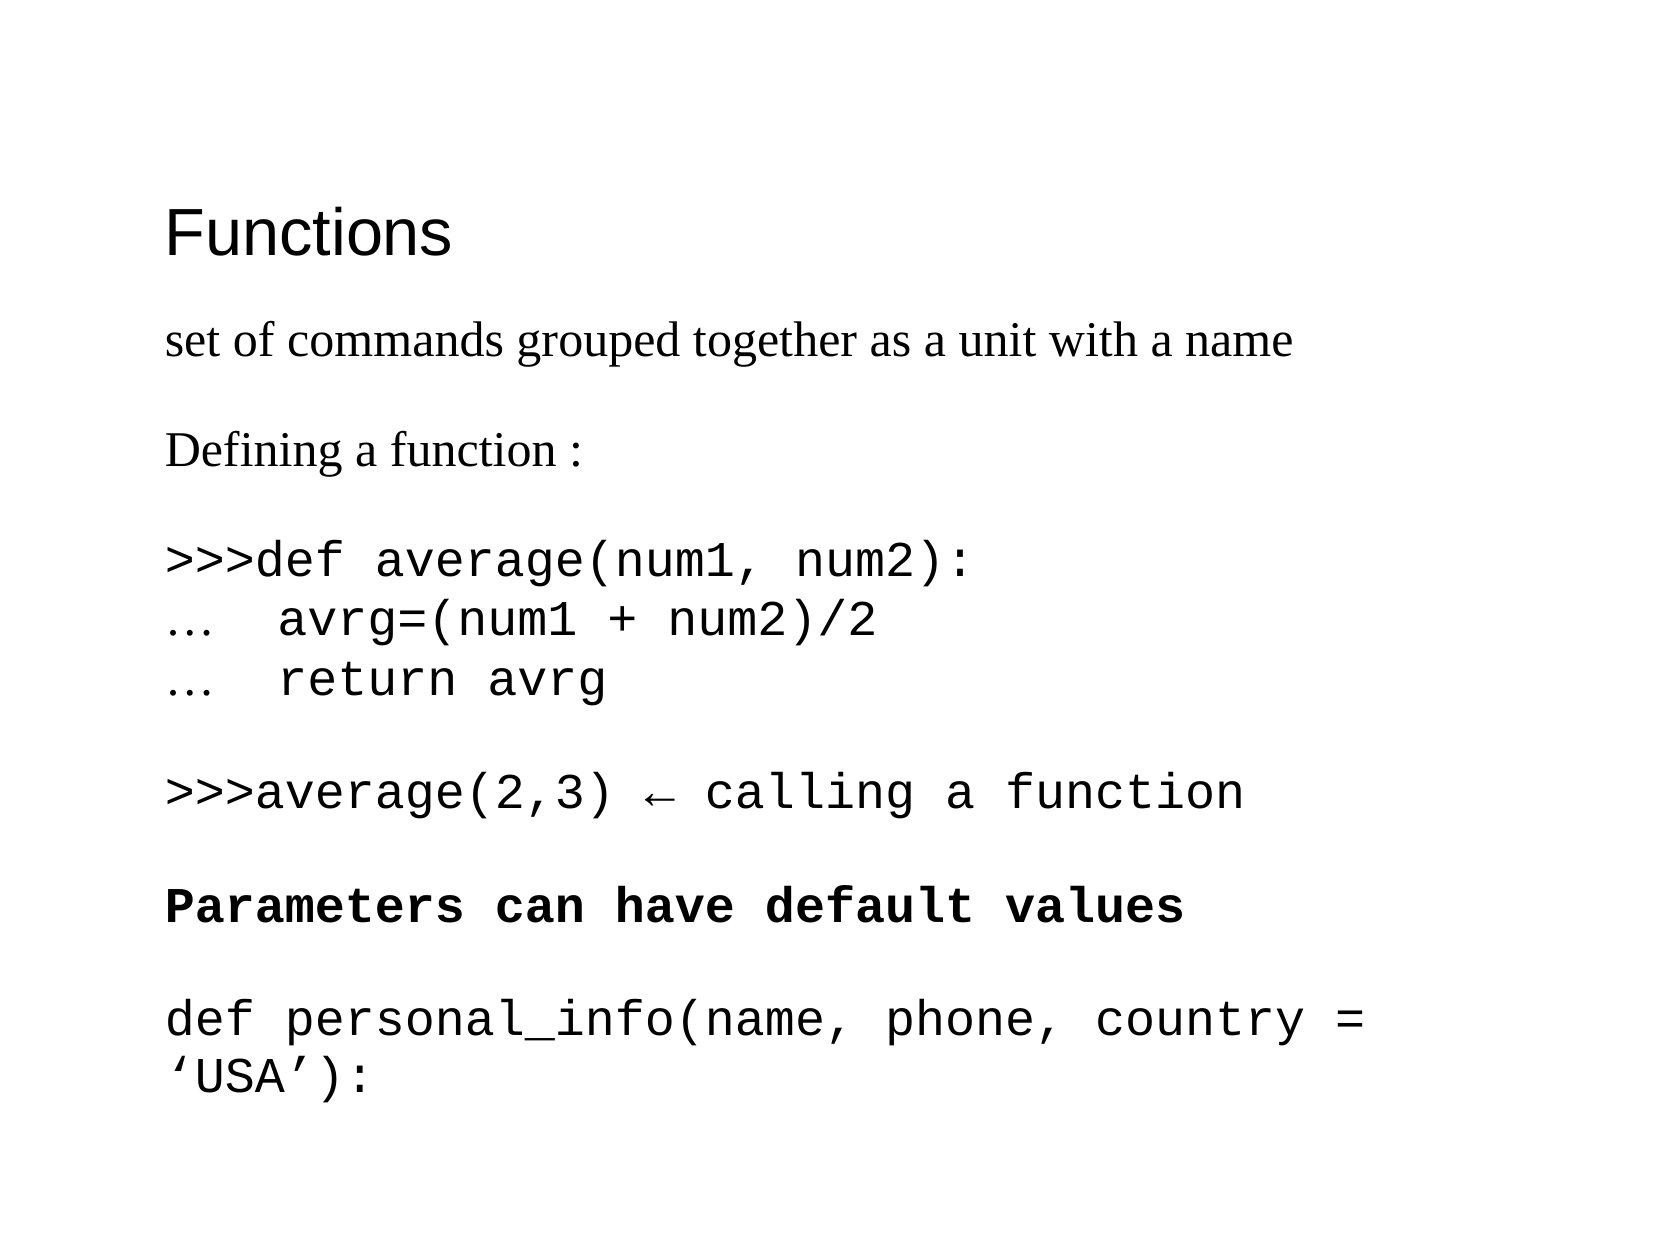

Functions
set of commands grouped together as a unit with a name
Defining a function :
>>>def average(num1, num2):
…     avrg=(num1 + num2)/2
…     return avrg
>>>average(2,3) ← calling a function
Parameters can have default values
def personal_info(name, phone, country = ‘USA’):